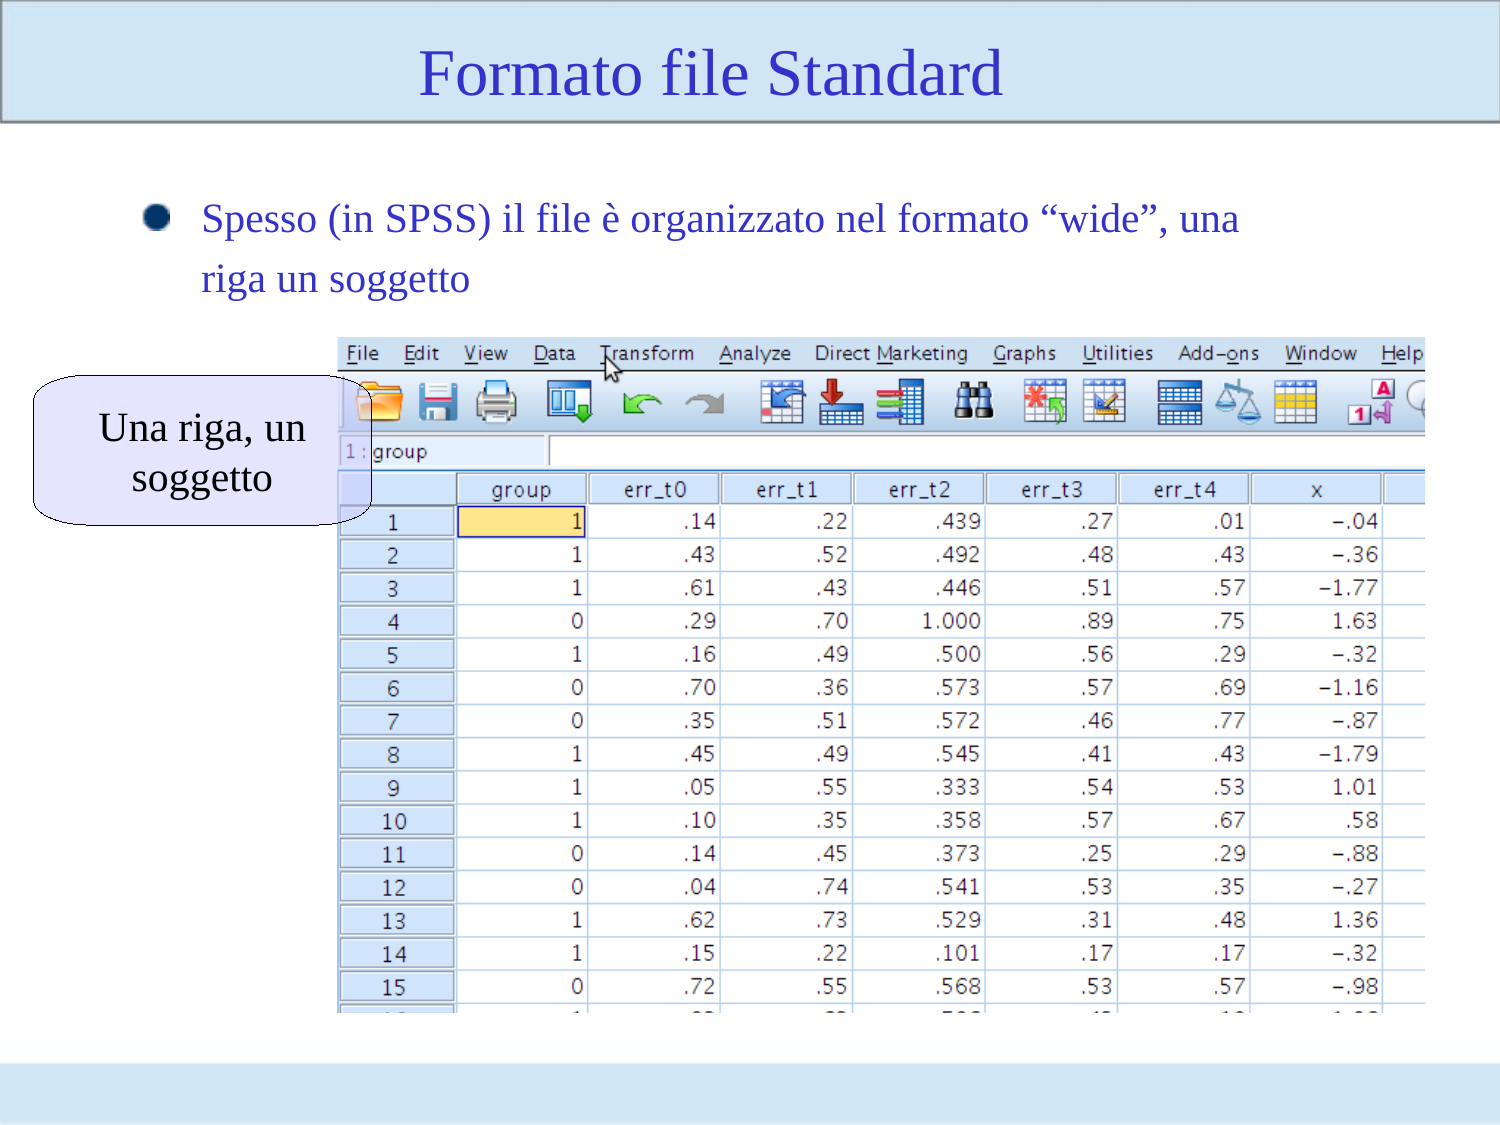

# Formato file Standard
Spesso (in SPSS) il file è organizzato nel formato “wide”, una riga un soggetto
Una riga, un soggetto